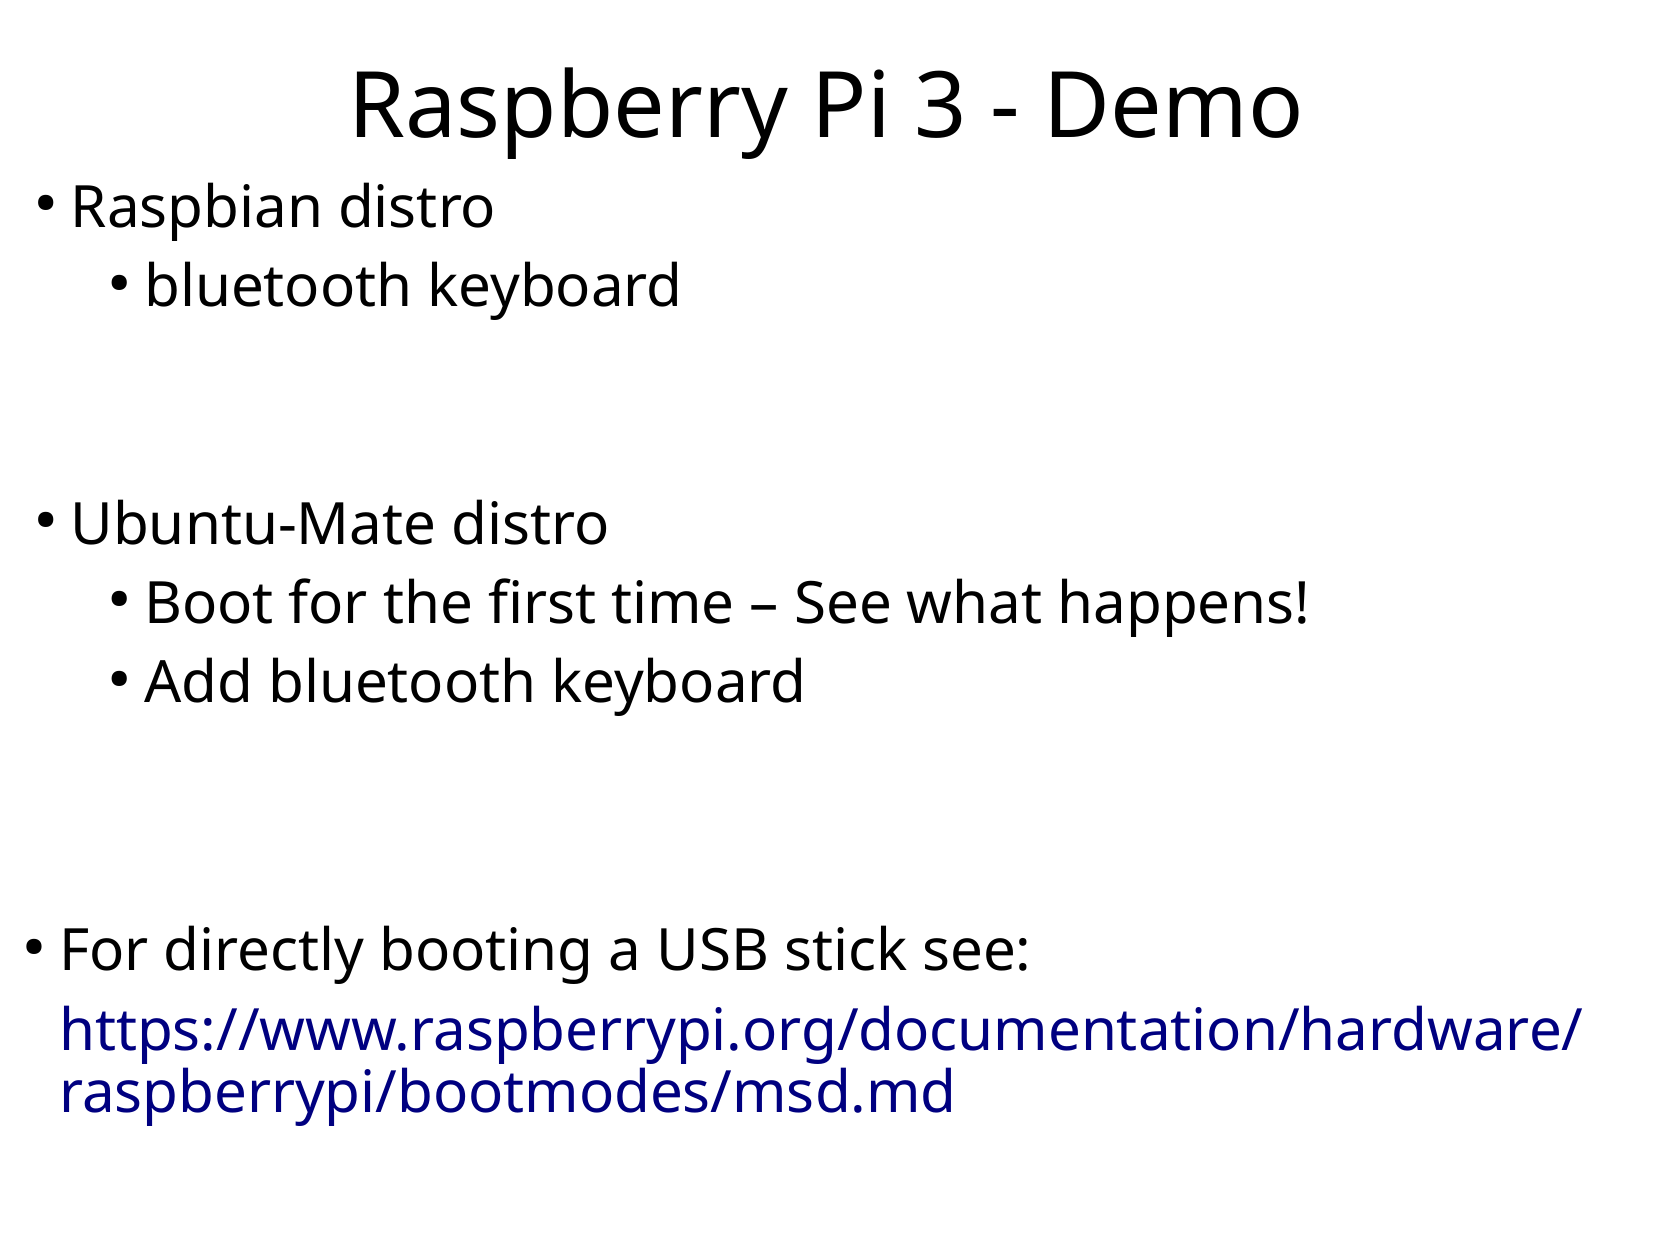

# Raspberry Pi 3 - Demo
Raspbian distro
bluetooth keyboard
Ubuntu-Mate distro
Boot for the first time – See what happens!
Add bluetooth keyboard
For directly booting a USB stick see:https://www.raspberrypi.org/documentation/hardware/raspberrypi/bootmodes/msd.md